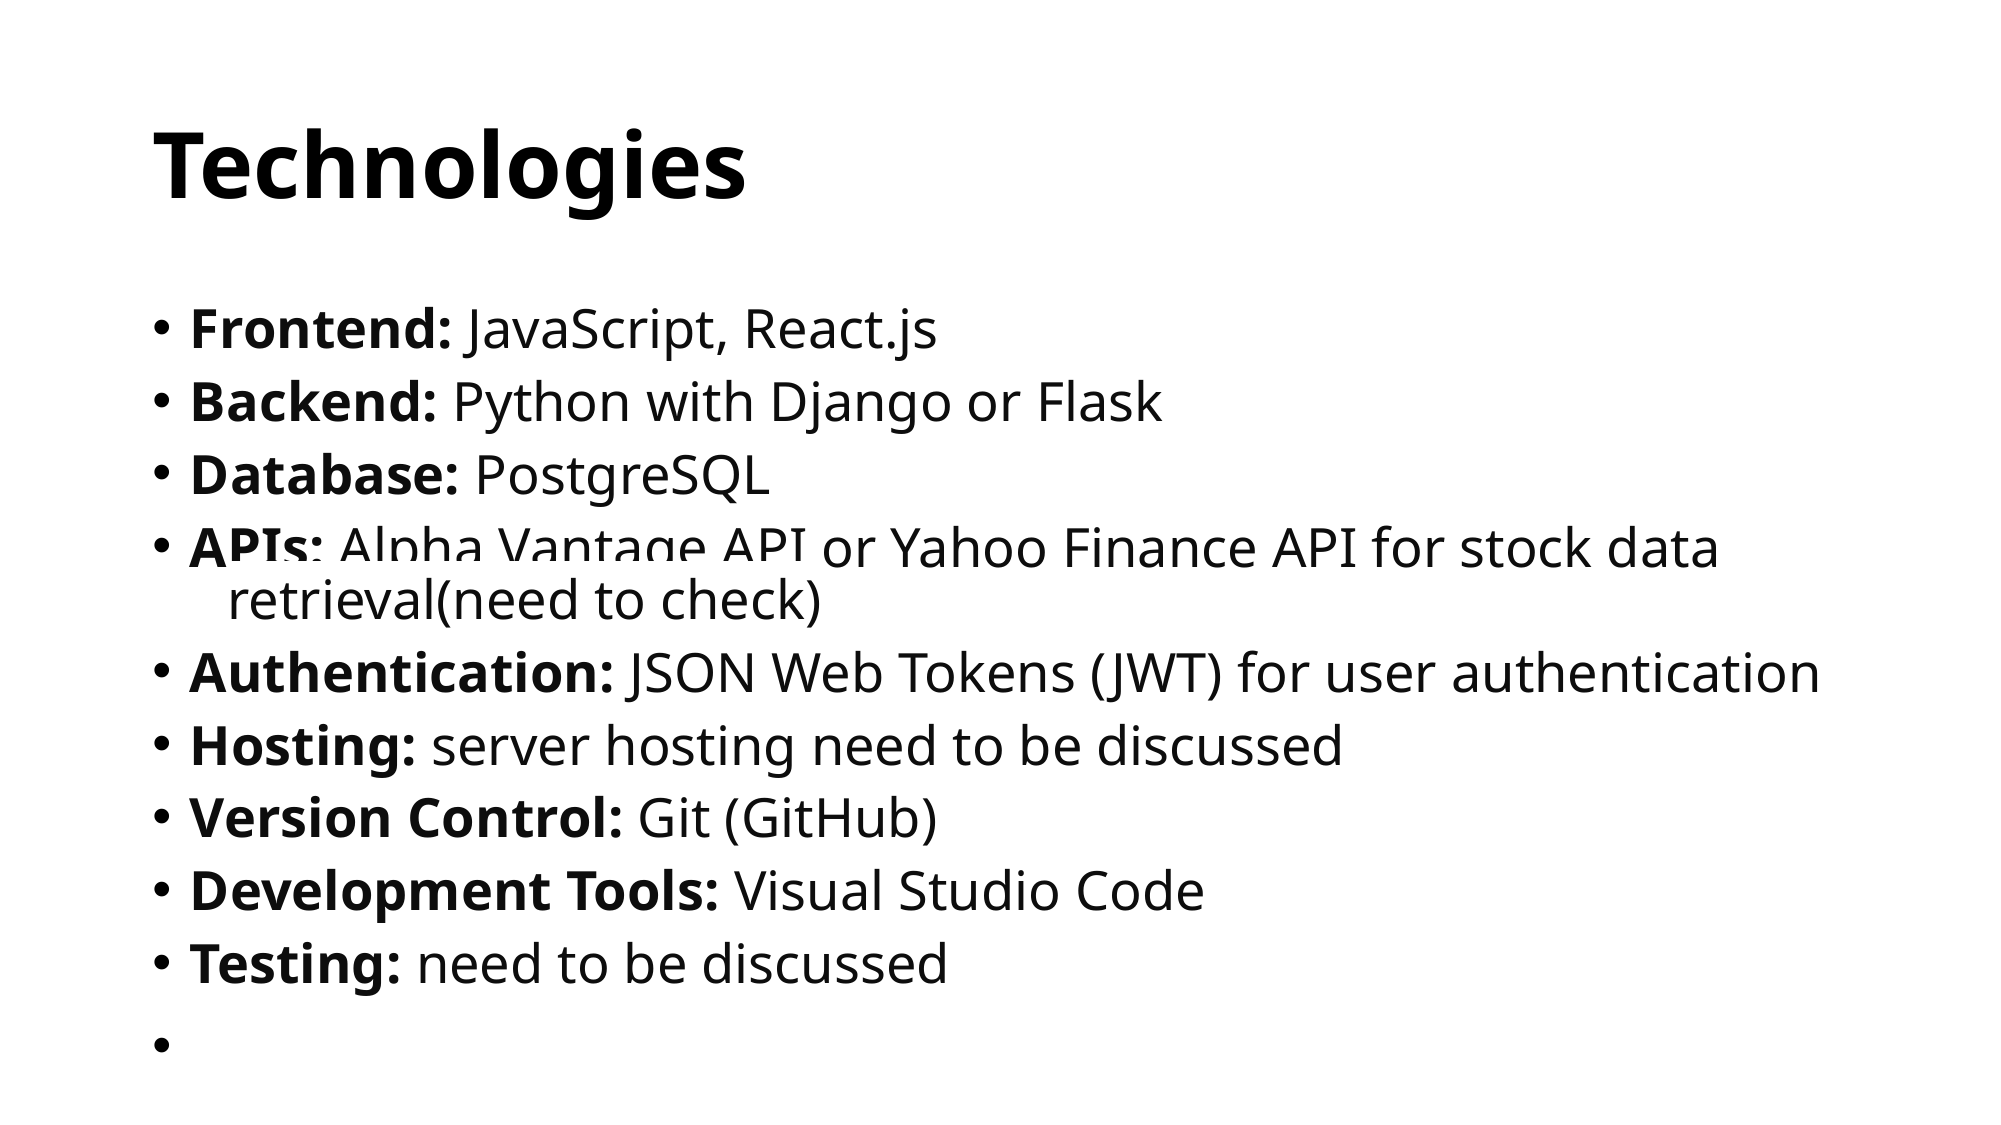

# Technologies
Frontend: JavaScript, React.js
Backend: Python with Django or Flask
Database: PostgreSQL
APIs: Alpha Vantage API or Yahoo Finance API for stock data retrieval(need to check)
Authentication: JSON Web Tokens (JWT) for user authentication
Hosting: server hosting need to be discussed
Version Control: Git (GitHub)
Development Tools: Visual Studio Code
Testing: need to be discussed